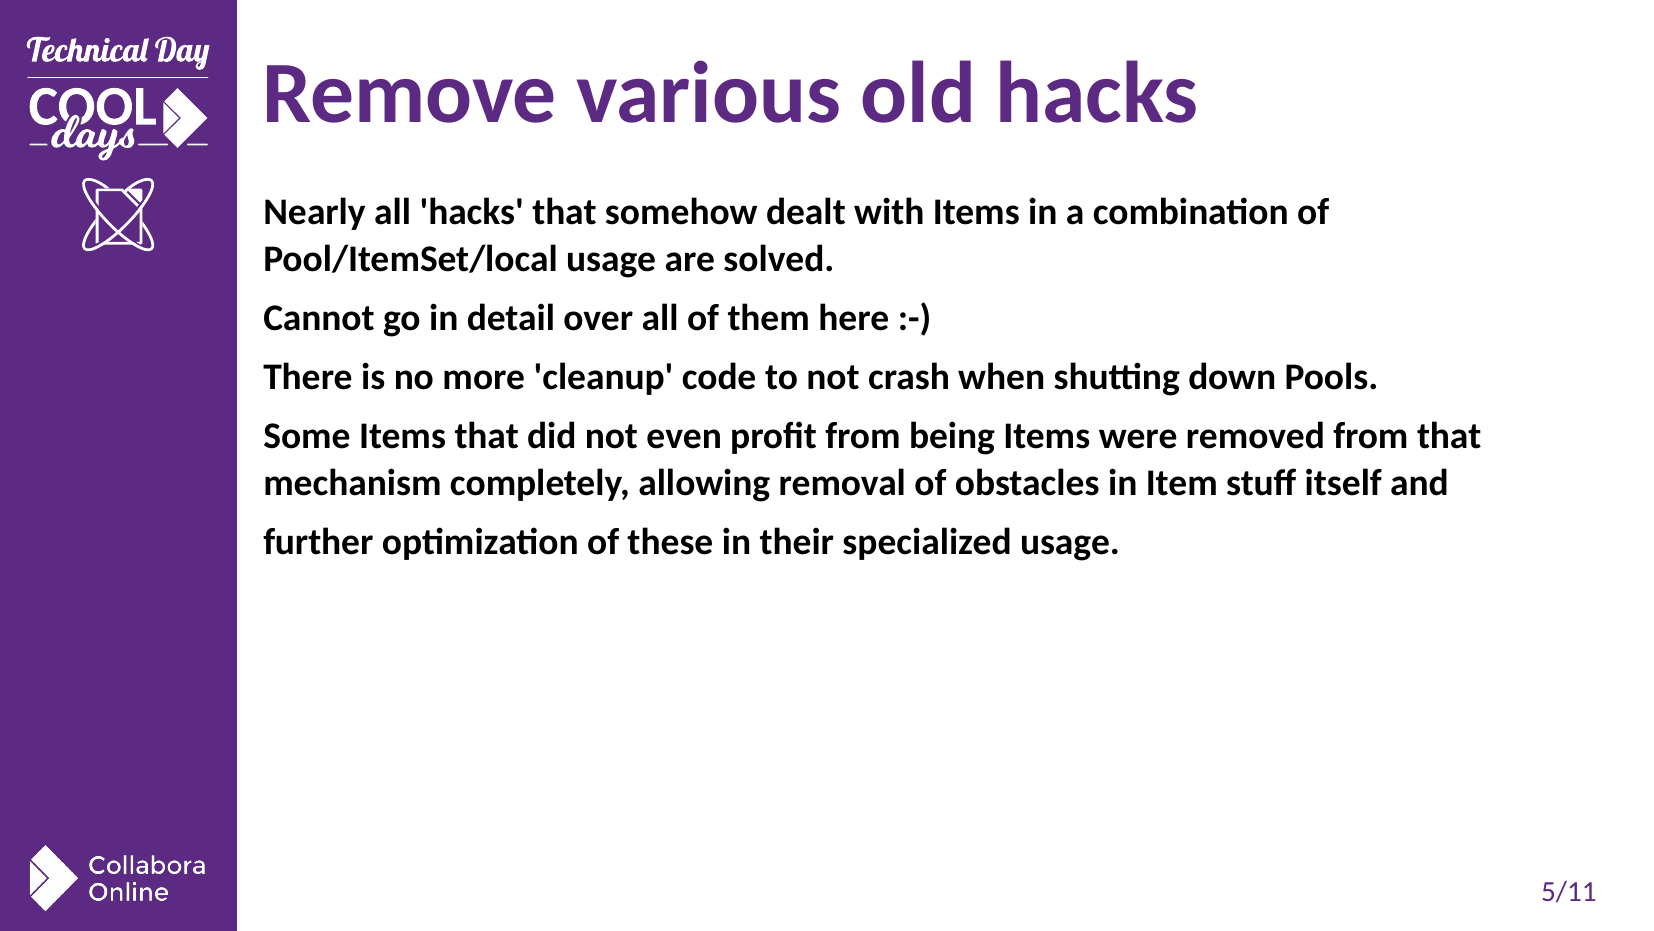

# Remove various old hacks
Nearly all 'hacks' that somehow dealt with Items in a combination of Pool/ItemSet/local usage are solved.
Cannot go in detail over all of them here :-)
There is no more 'cleanup' code to not crash when shutting down Pools.
Some Items that did not even profit from being Items were removed from that mechanism completely, allowing removal of obstacles in Item stuff itself and
further optimization of these in their specialized usage.
5